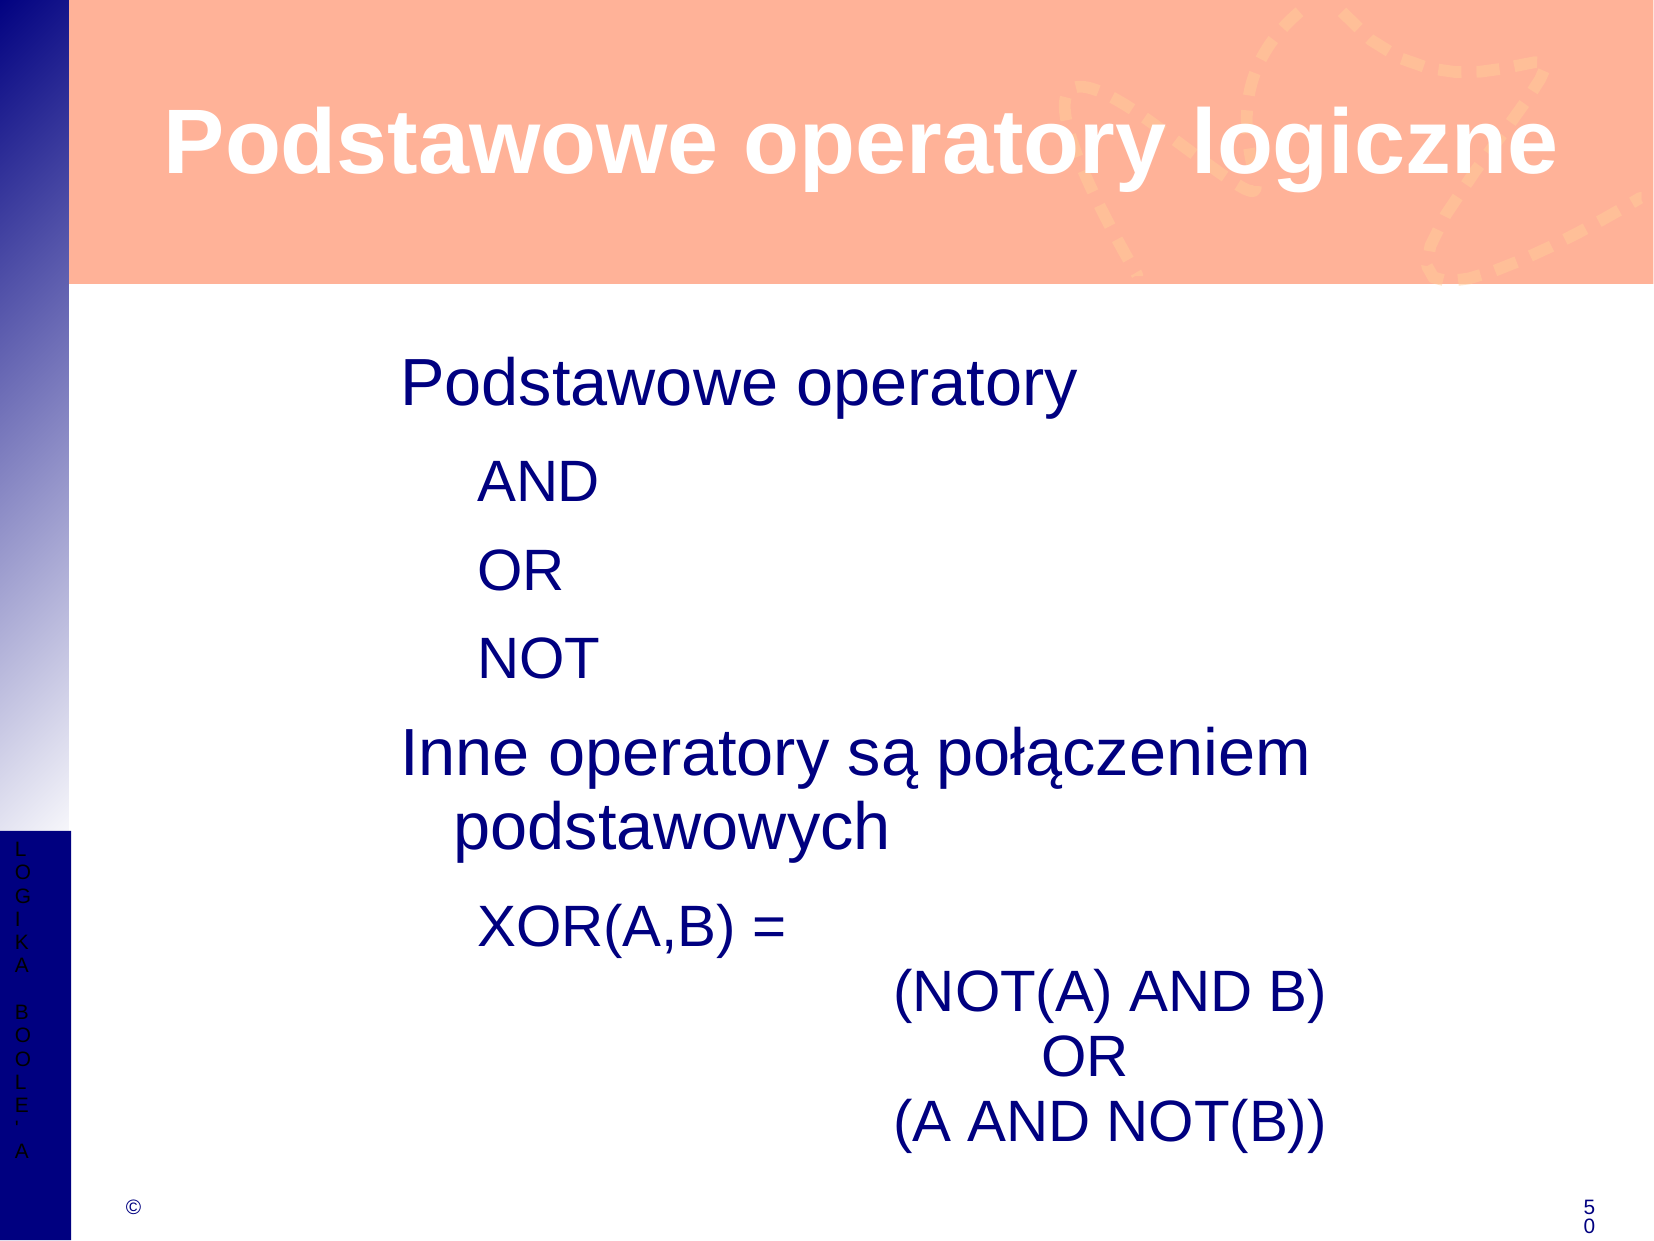

# Podstawowe operatory logiczne
Podstawowe operatory
AND
OR
NOT
Inne operatory są połączeniem podstawowych
XOR(A,B) =
					(NOT(A) AND B)
							OR
					(A AND NOT(B))
L
O
G
I
K
A
B
O
O
L
E
'
A